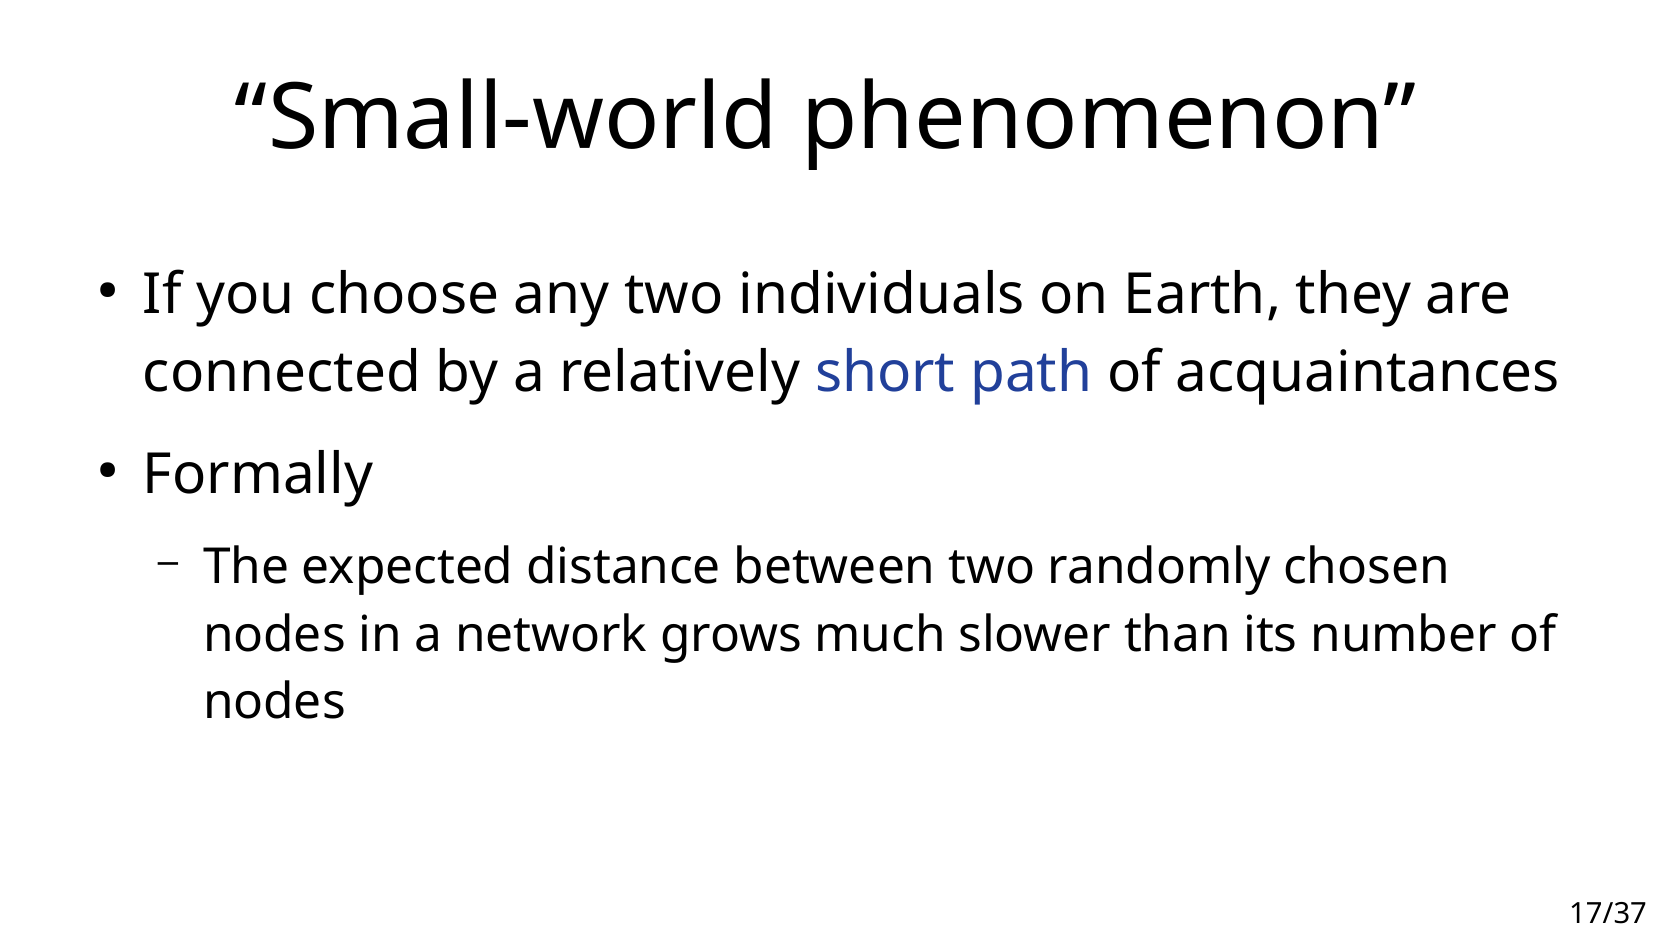

# “Small-world phenomenon”
If you choose any two individuals on Earth, they are connected by a relatively short path of acquaintances
Formally
The expected distance between two randomly chosen nodes in a network grows much slower than its number of nodes
17